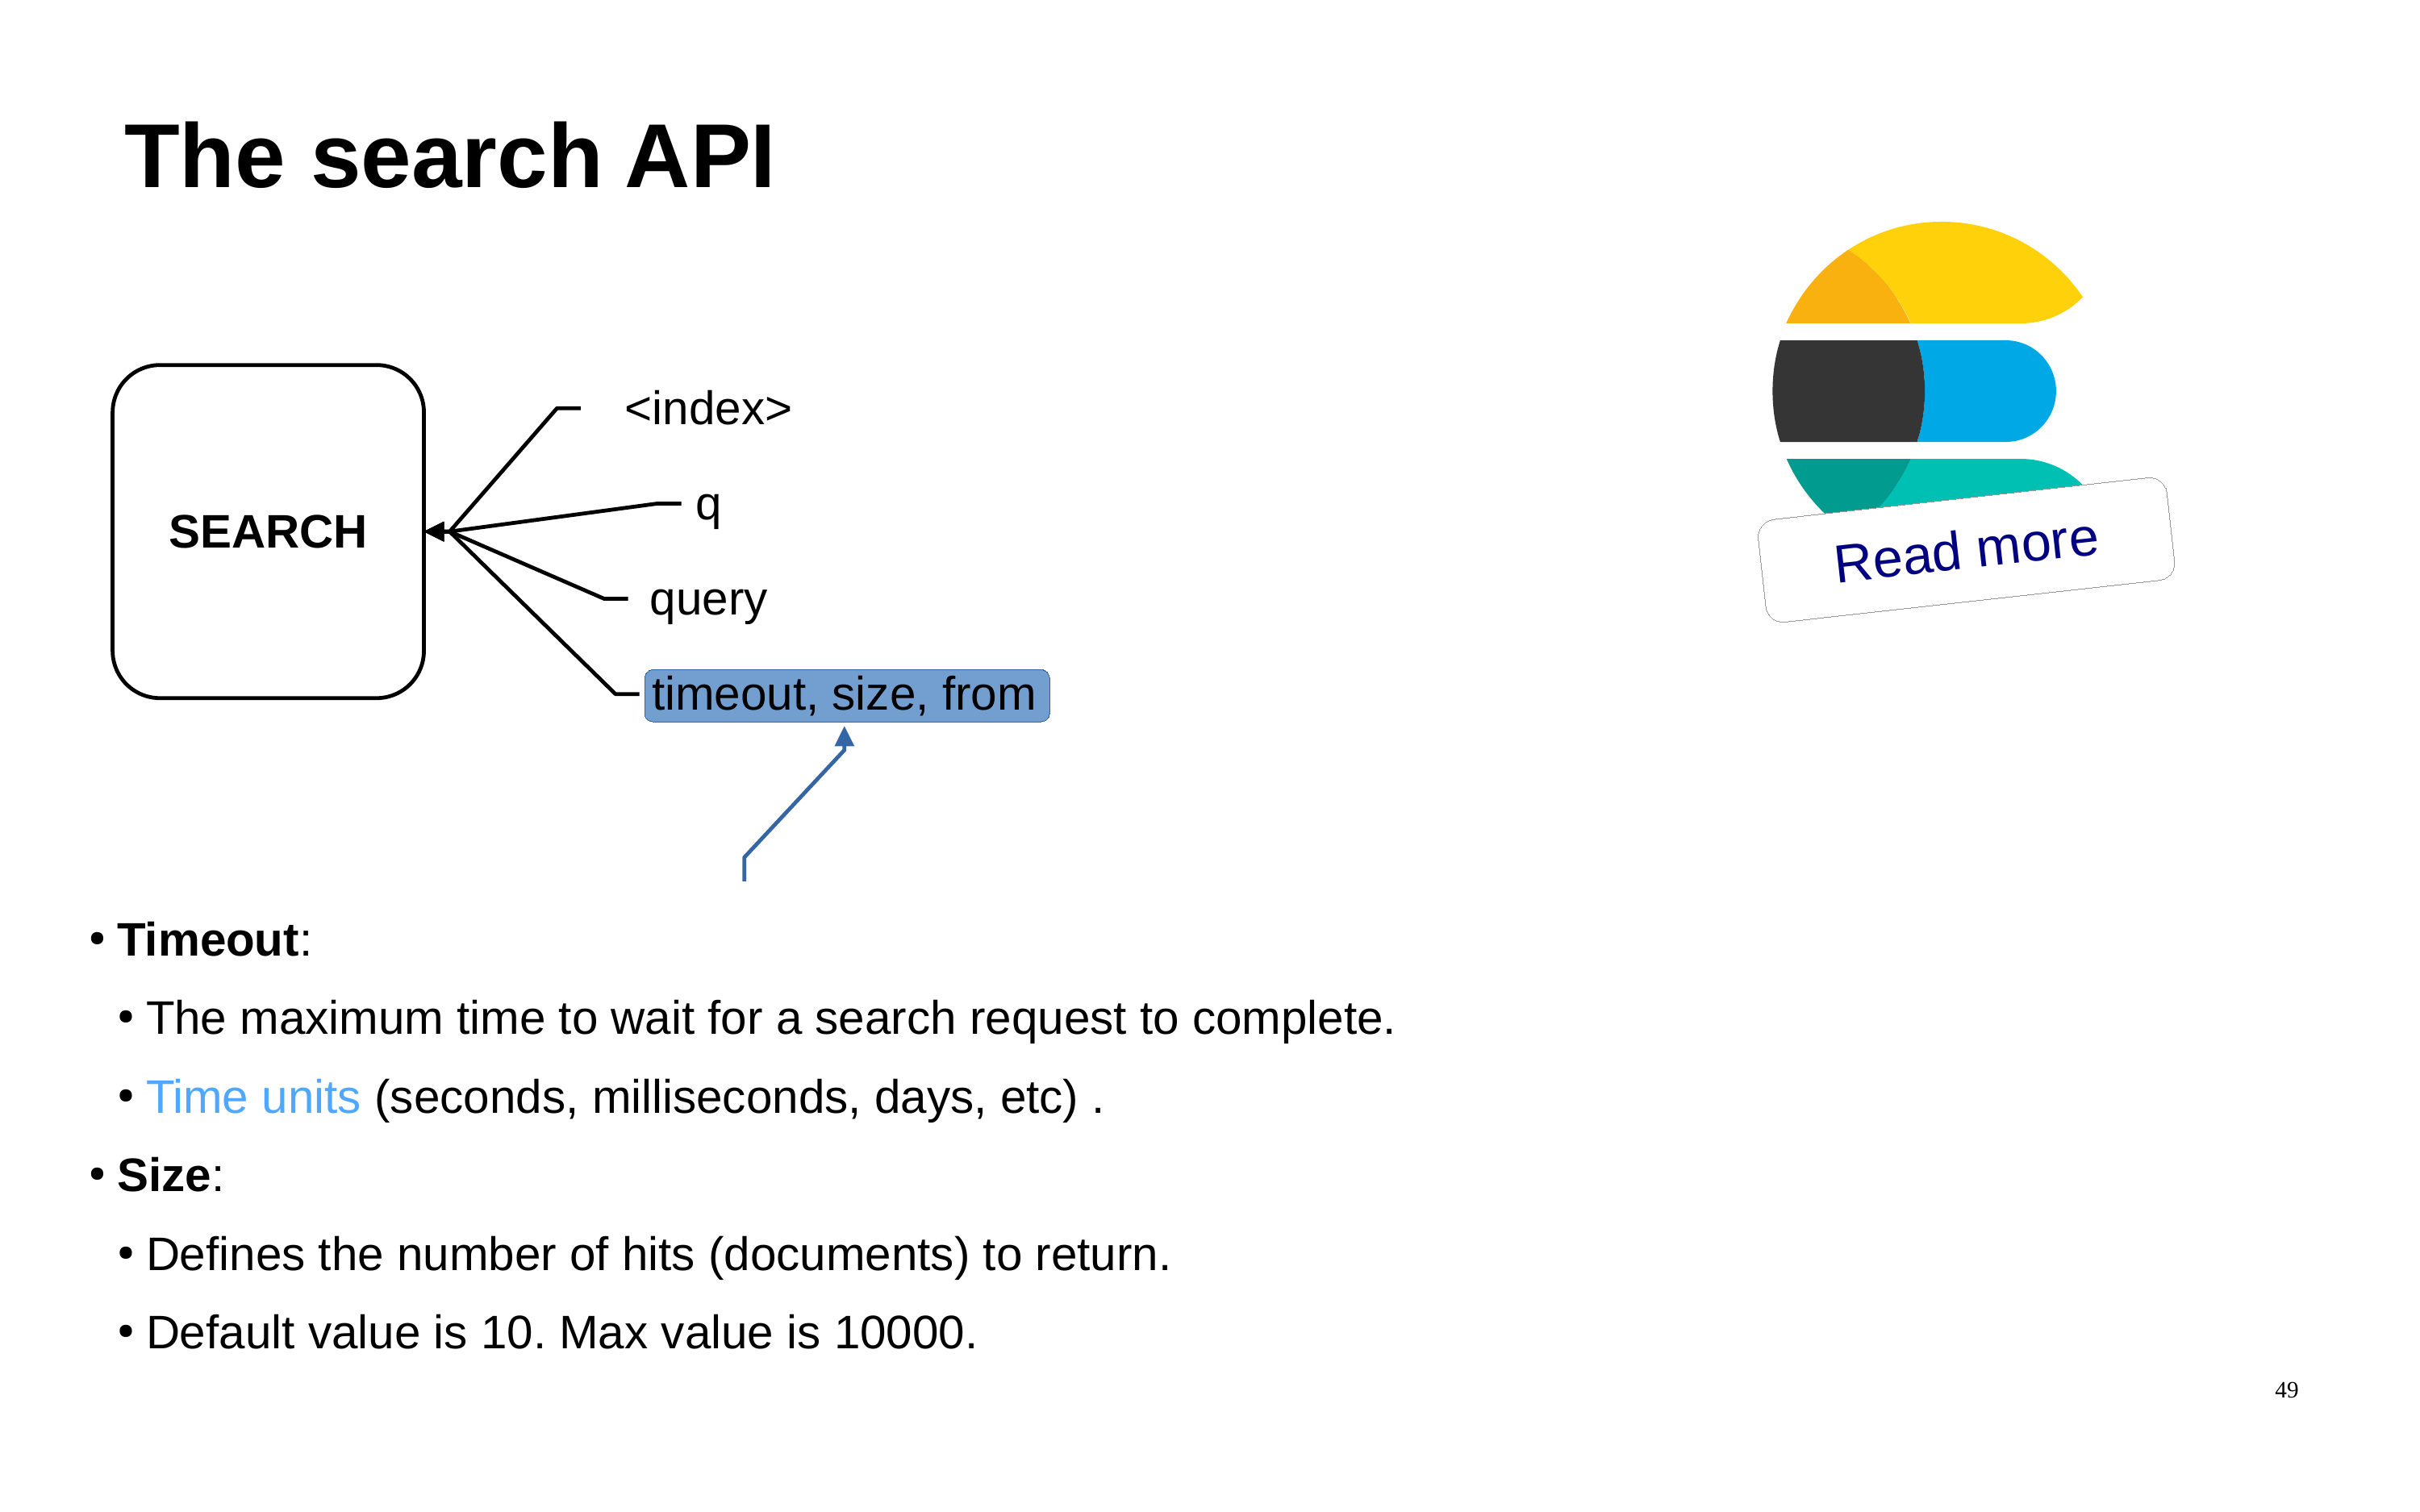

The search API
SEARCH
<index>
q
Read more
query
timeout, size, from
Timeout:
The maximum time to wait for a search request to complete.
Time units (seconds, milliseconds, days, etc) .
Size:
Defines the number of hits (documents) to return.
Default value is 10. Max value is 10000.
49